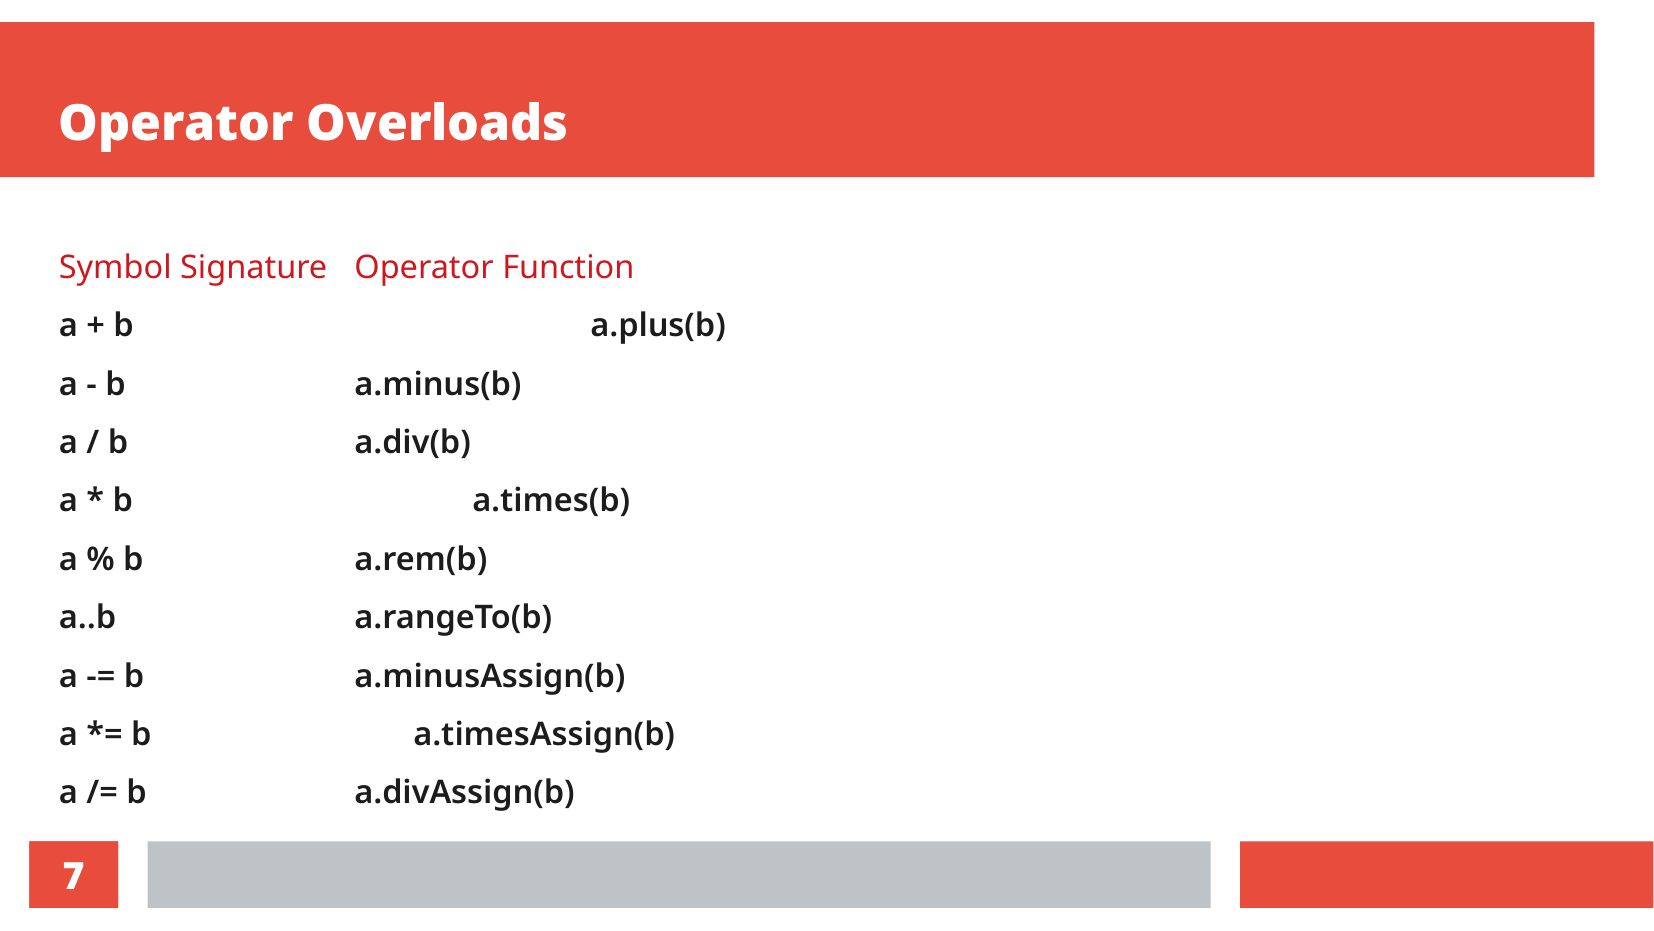

# Operator Overloads
Symbol Signature 	Operator Function
a + b 		 						a.plus(b)
a - b 		 		a.minus(b)
a / b 		 		a.div(b)
a * b 	 	 			a.times(b)
a % b 		 		a.rem(b)
a..b 		 		a.rangeTo(b)
a -= b 		 		a.minusAssign(b)
a *= b 	 			a.timesAssign(b)
a /= b 		 	a.divAssign(b)
7